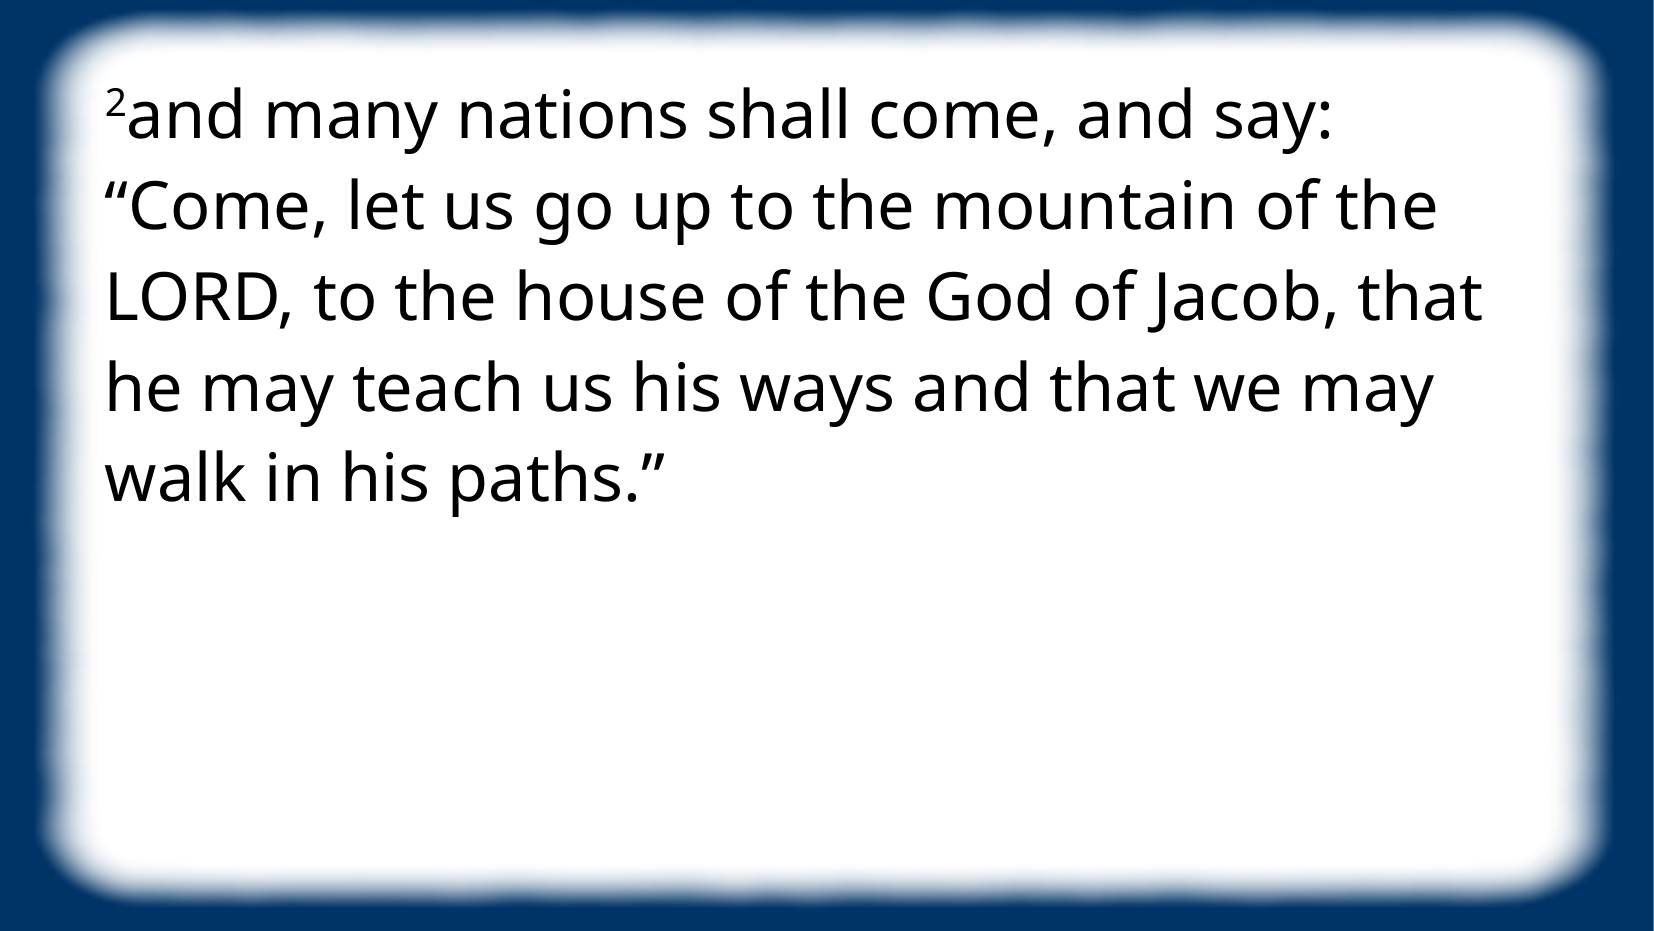

2and many nations shall come, and say: “Come, let us go up to the mountain of the LORD, to the house of the God of Jacob, that he may teach us his ways and that we may walk in his paths.”